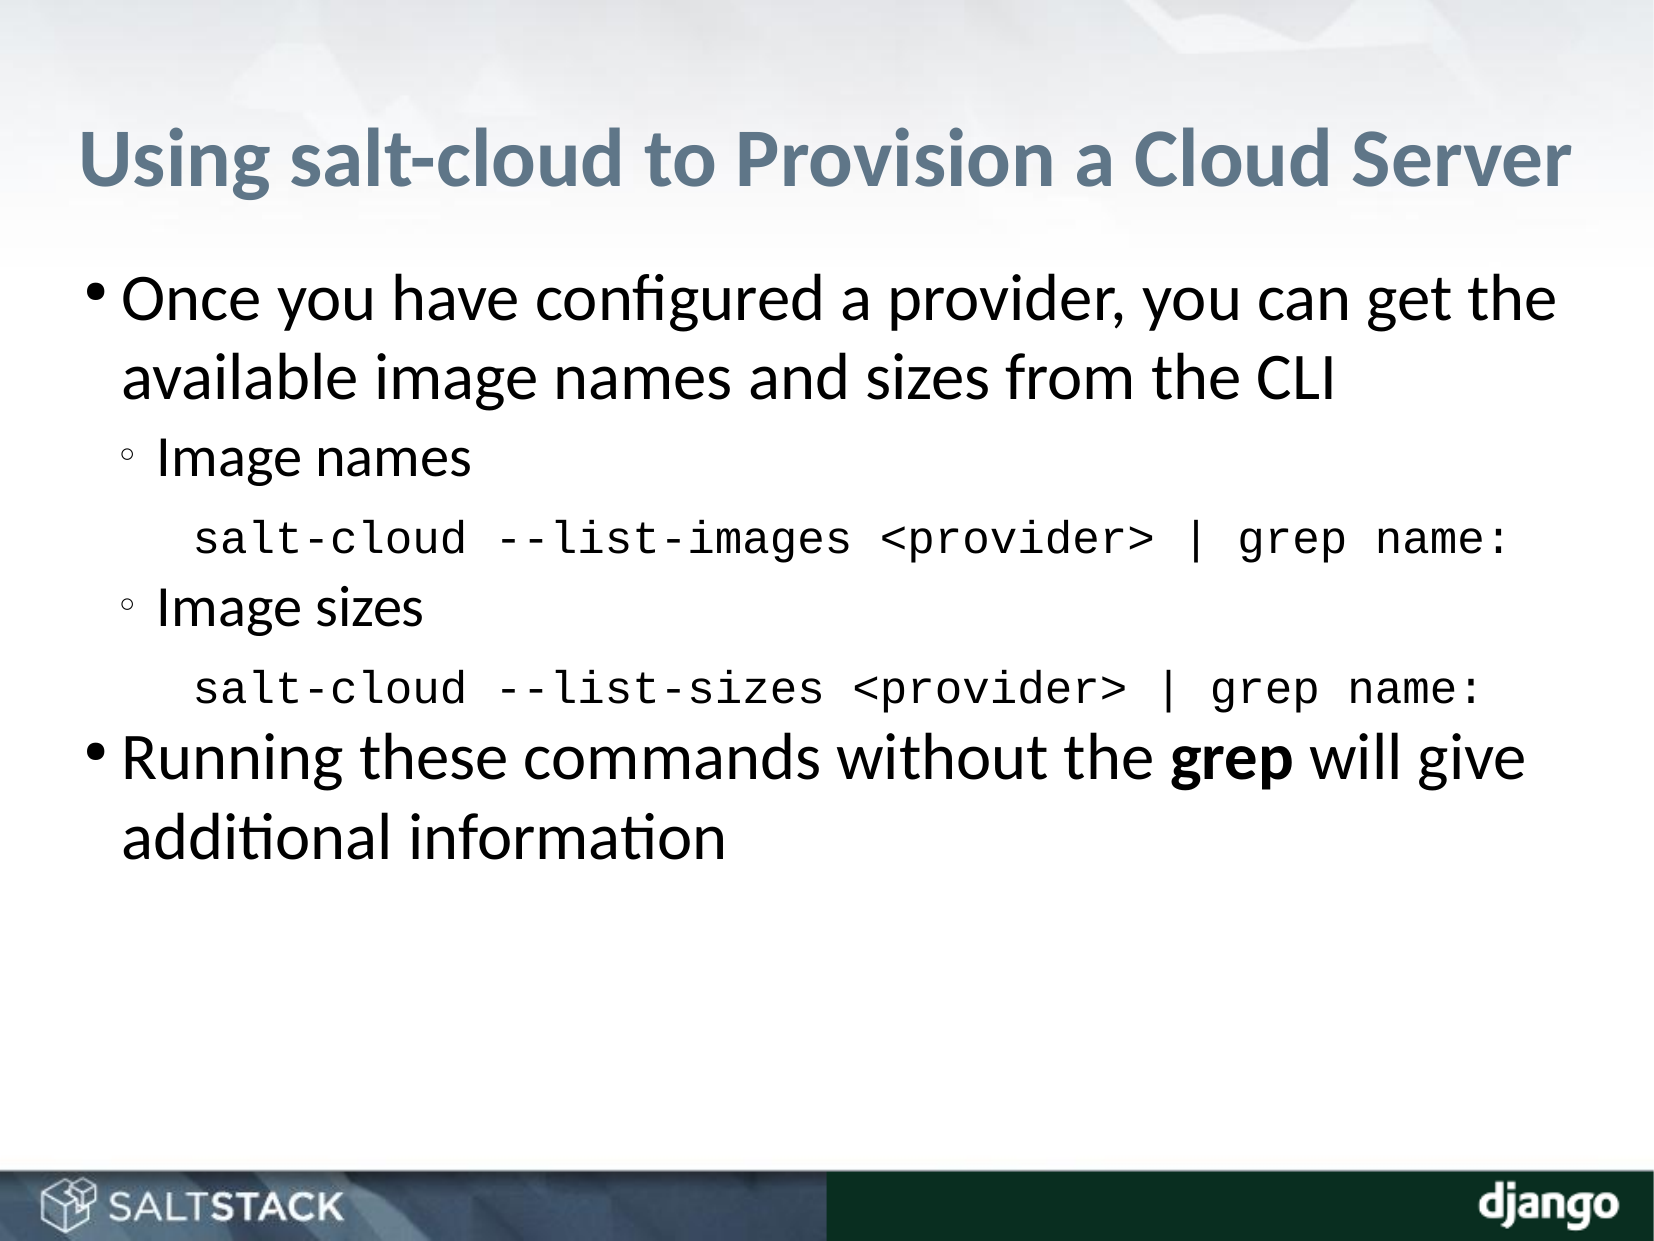

Using salt-cloud to Provision a Cloud Server
Once you have configured a provider, you can get the available image names and sizes from the CLI
Image names
salt-cloud --list-images <provider> | grep name:
Image sizes
salt-cloud --list-sizes <provider> | grep name:
Running these commands without the grep will give additional information